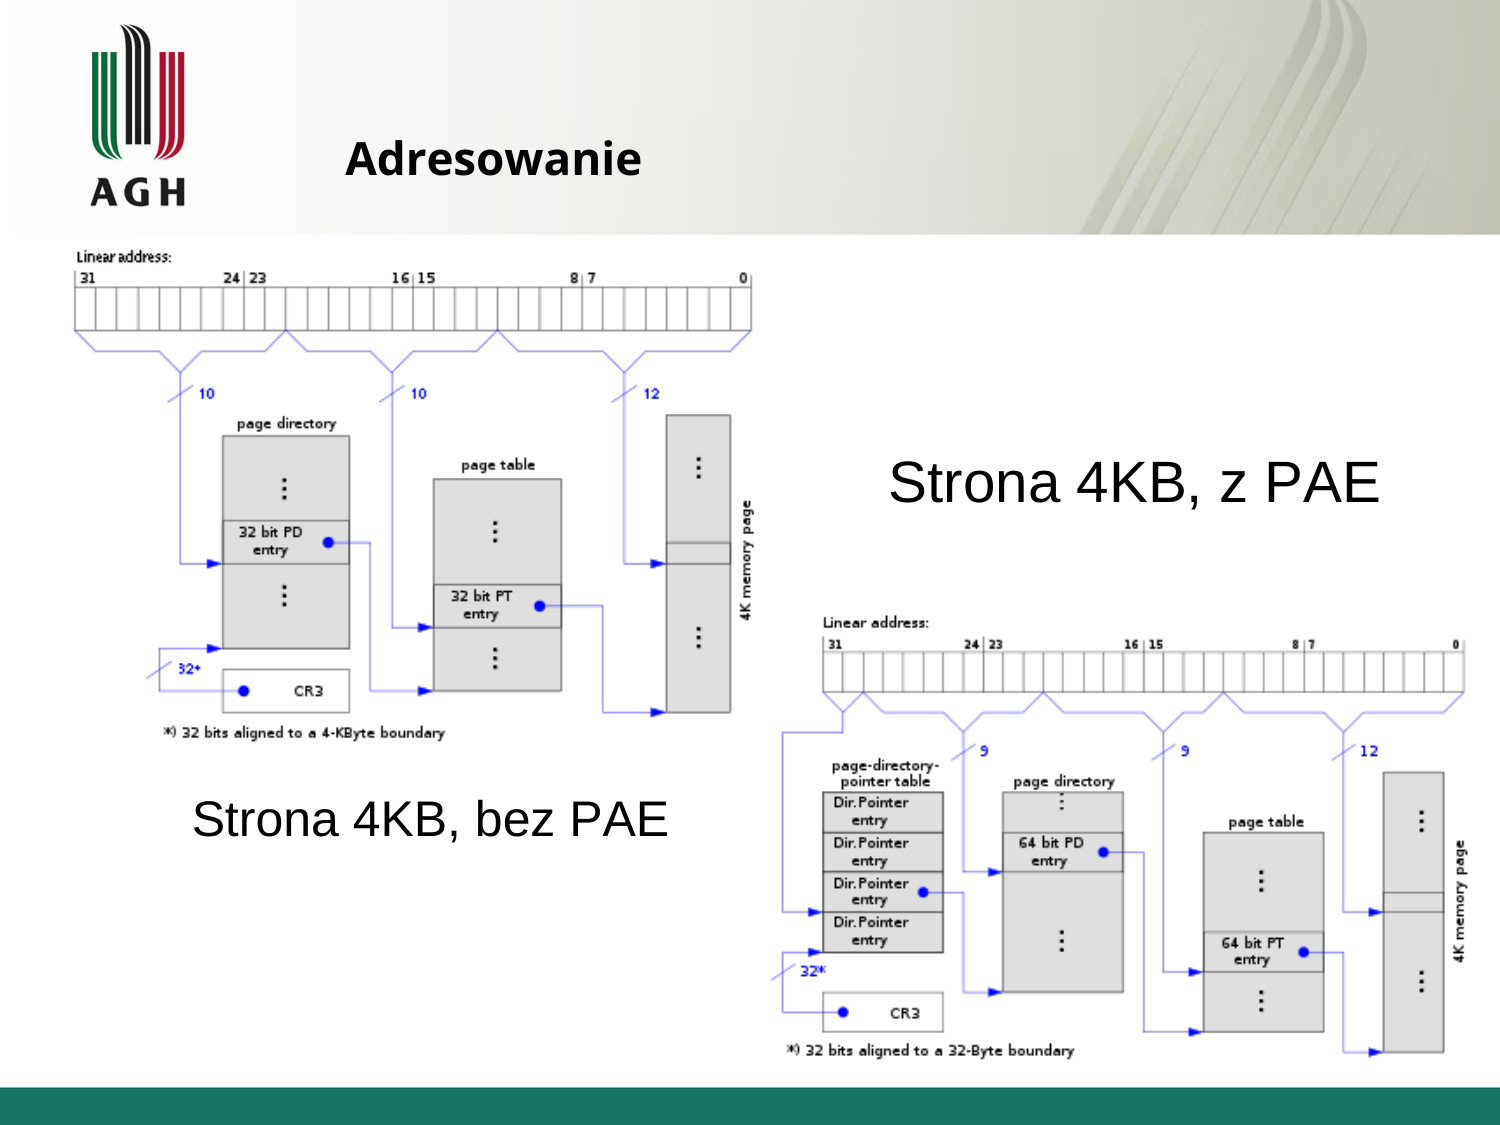

# Adresowanie
Strona 4KB, z PAE
Strona 4KB, bez PAE